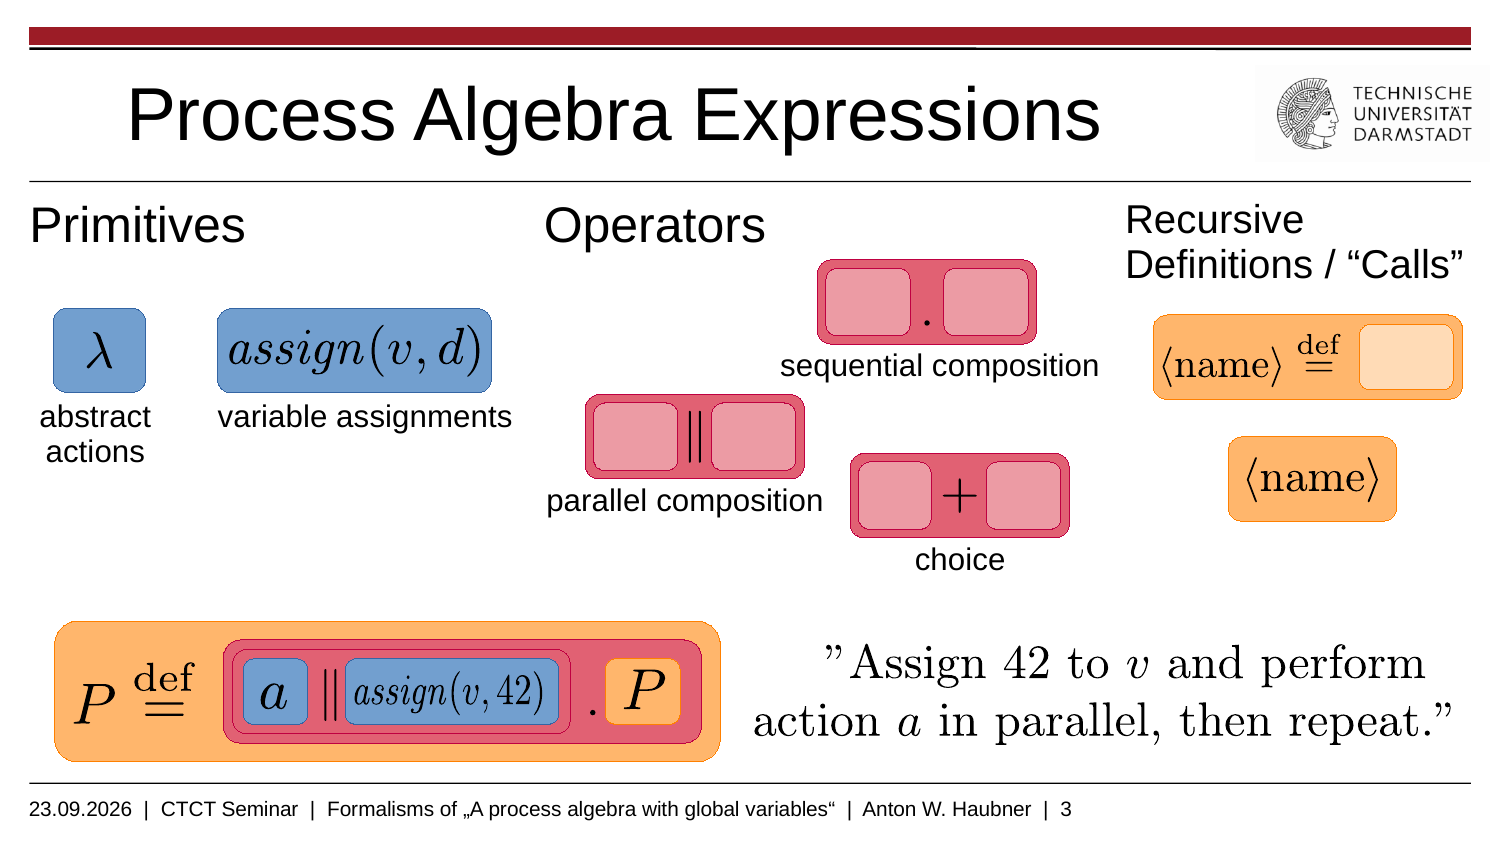

# Process Algebra Expressions
Recursive
Definitions / “Calls”
Primitives
Operators
sequential composition
abstract
actions
variable assignments
parallel composition
choice